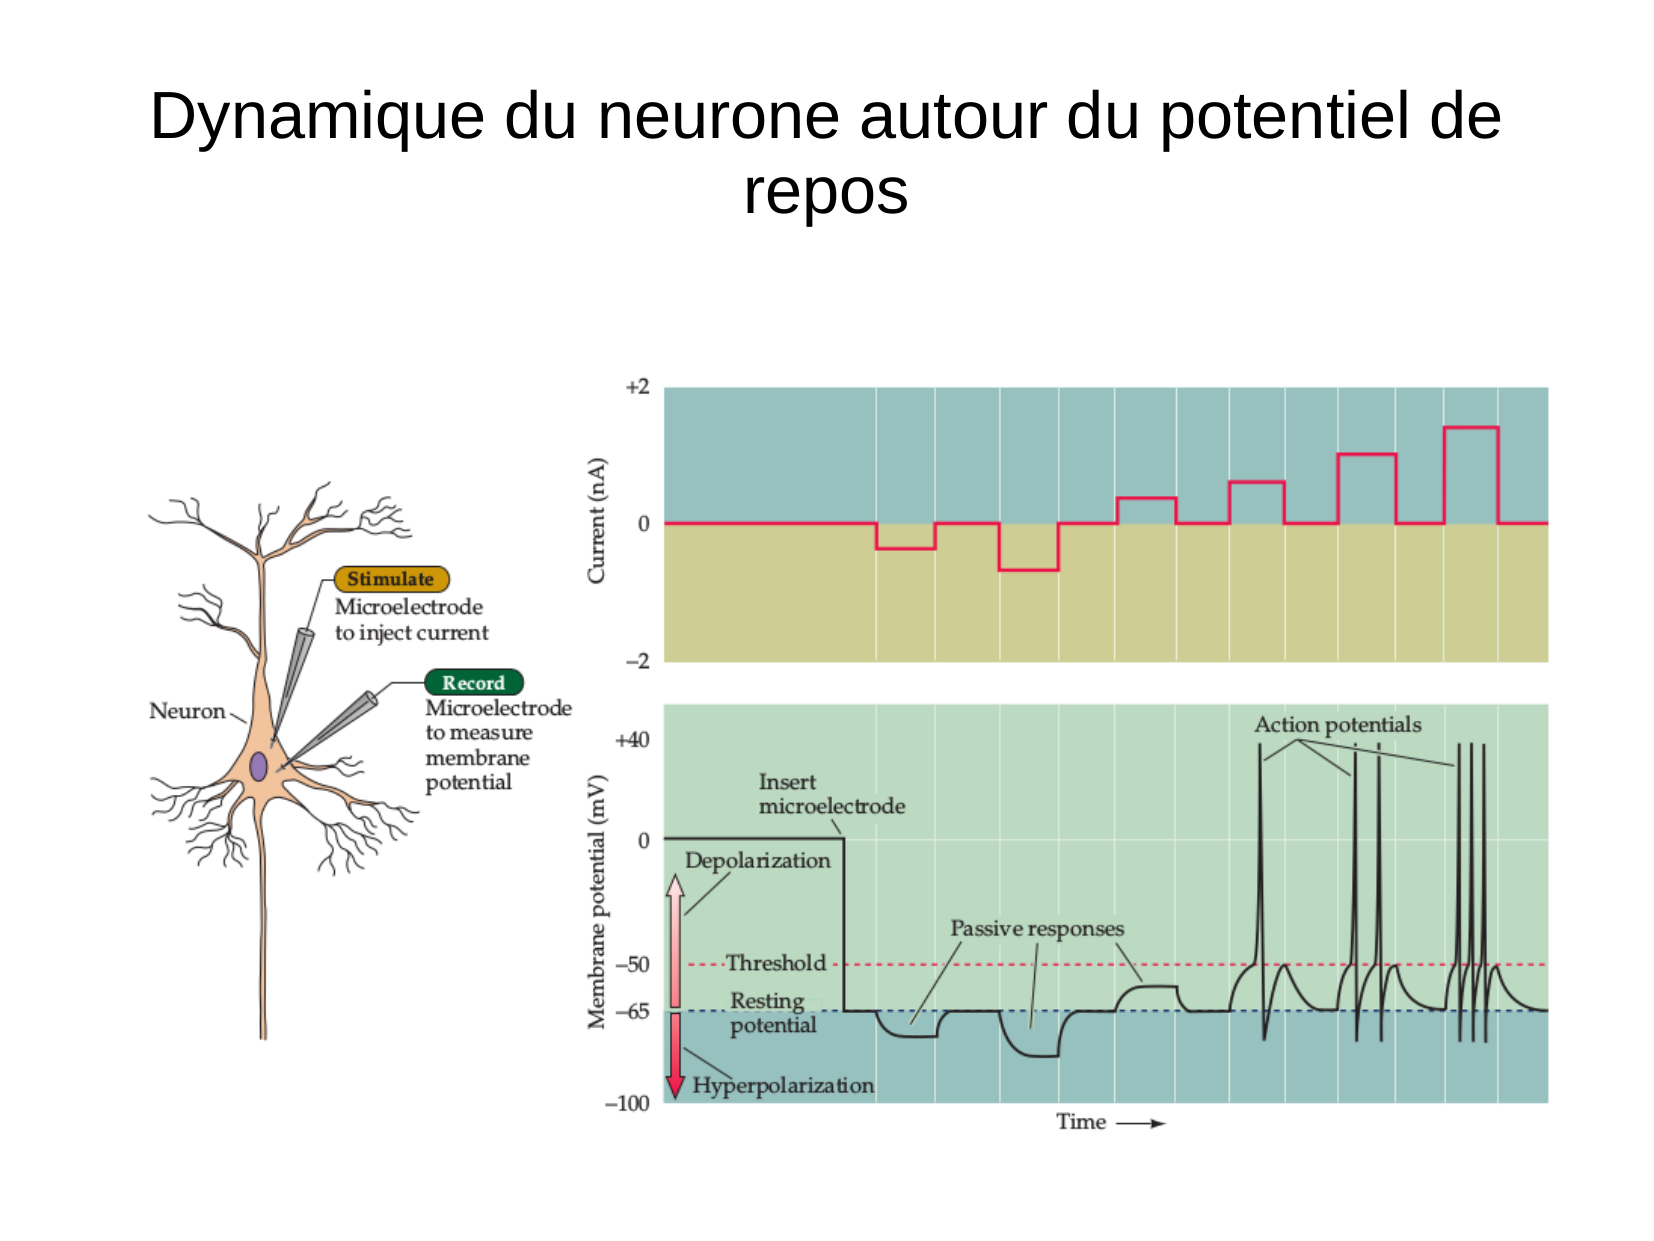

# Dynamique du neurone autour du potentiel de repos
56